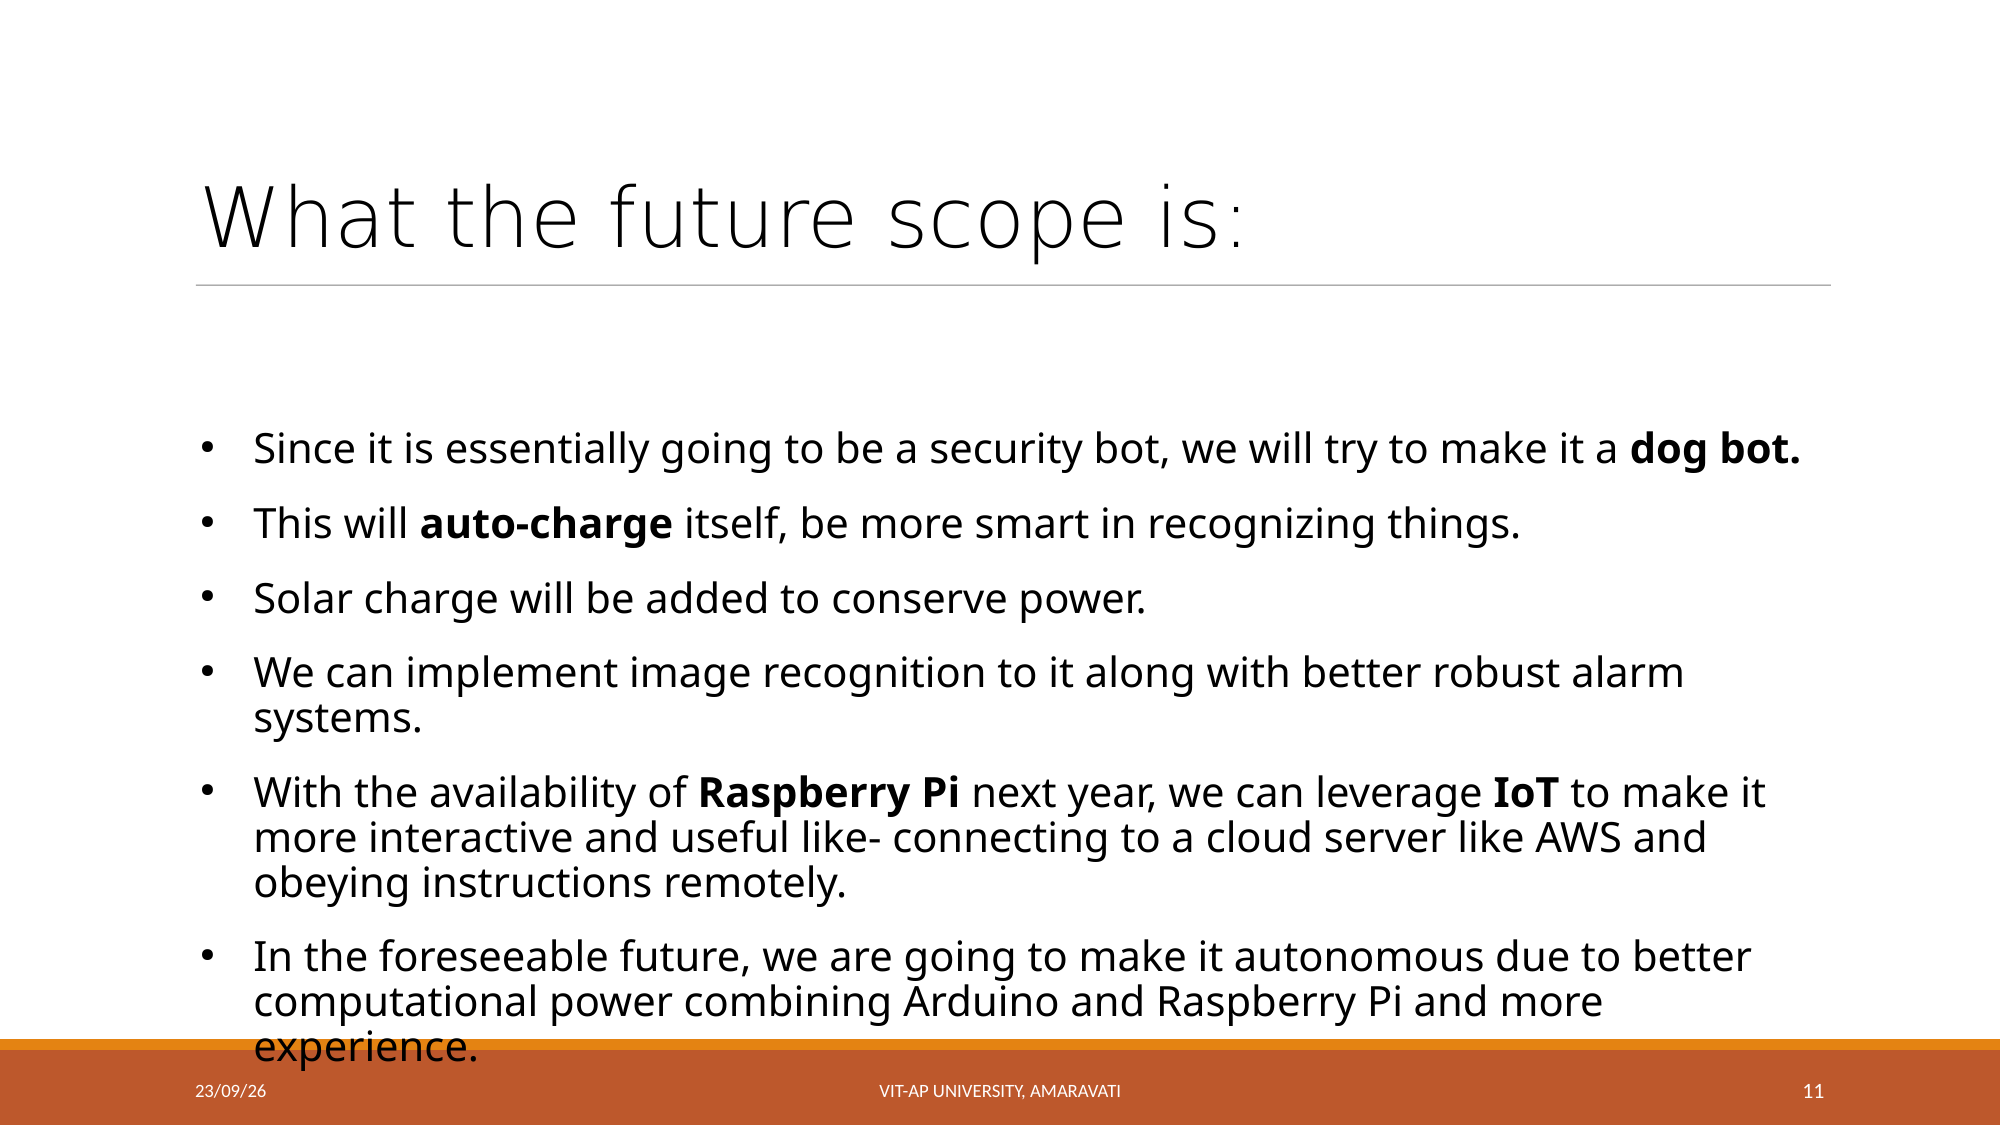

What the future scope is:
# Since it is essentially going to be a security bot, we will try to make it a dog bot.
This will auto-charge itself, be more smart in recognizing things.
Solar charge will be added to conserve power.
We can implement image recognition to it along with better robust alarm systems.
With the availability of Raspberry Pi next year, we can leverage IoT to make it more interactive and useful like- connecting to a cloud server like AWS and obeying instructions remotely.
In the foreseeable future, we are going to make it autonomous due to better computational power combining Arduino and Raspberry Pi and more experience.
VIT-AP University, Amaravati